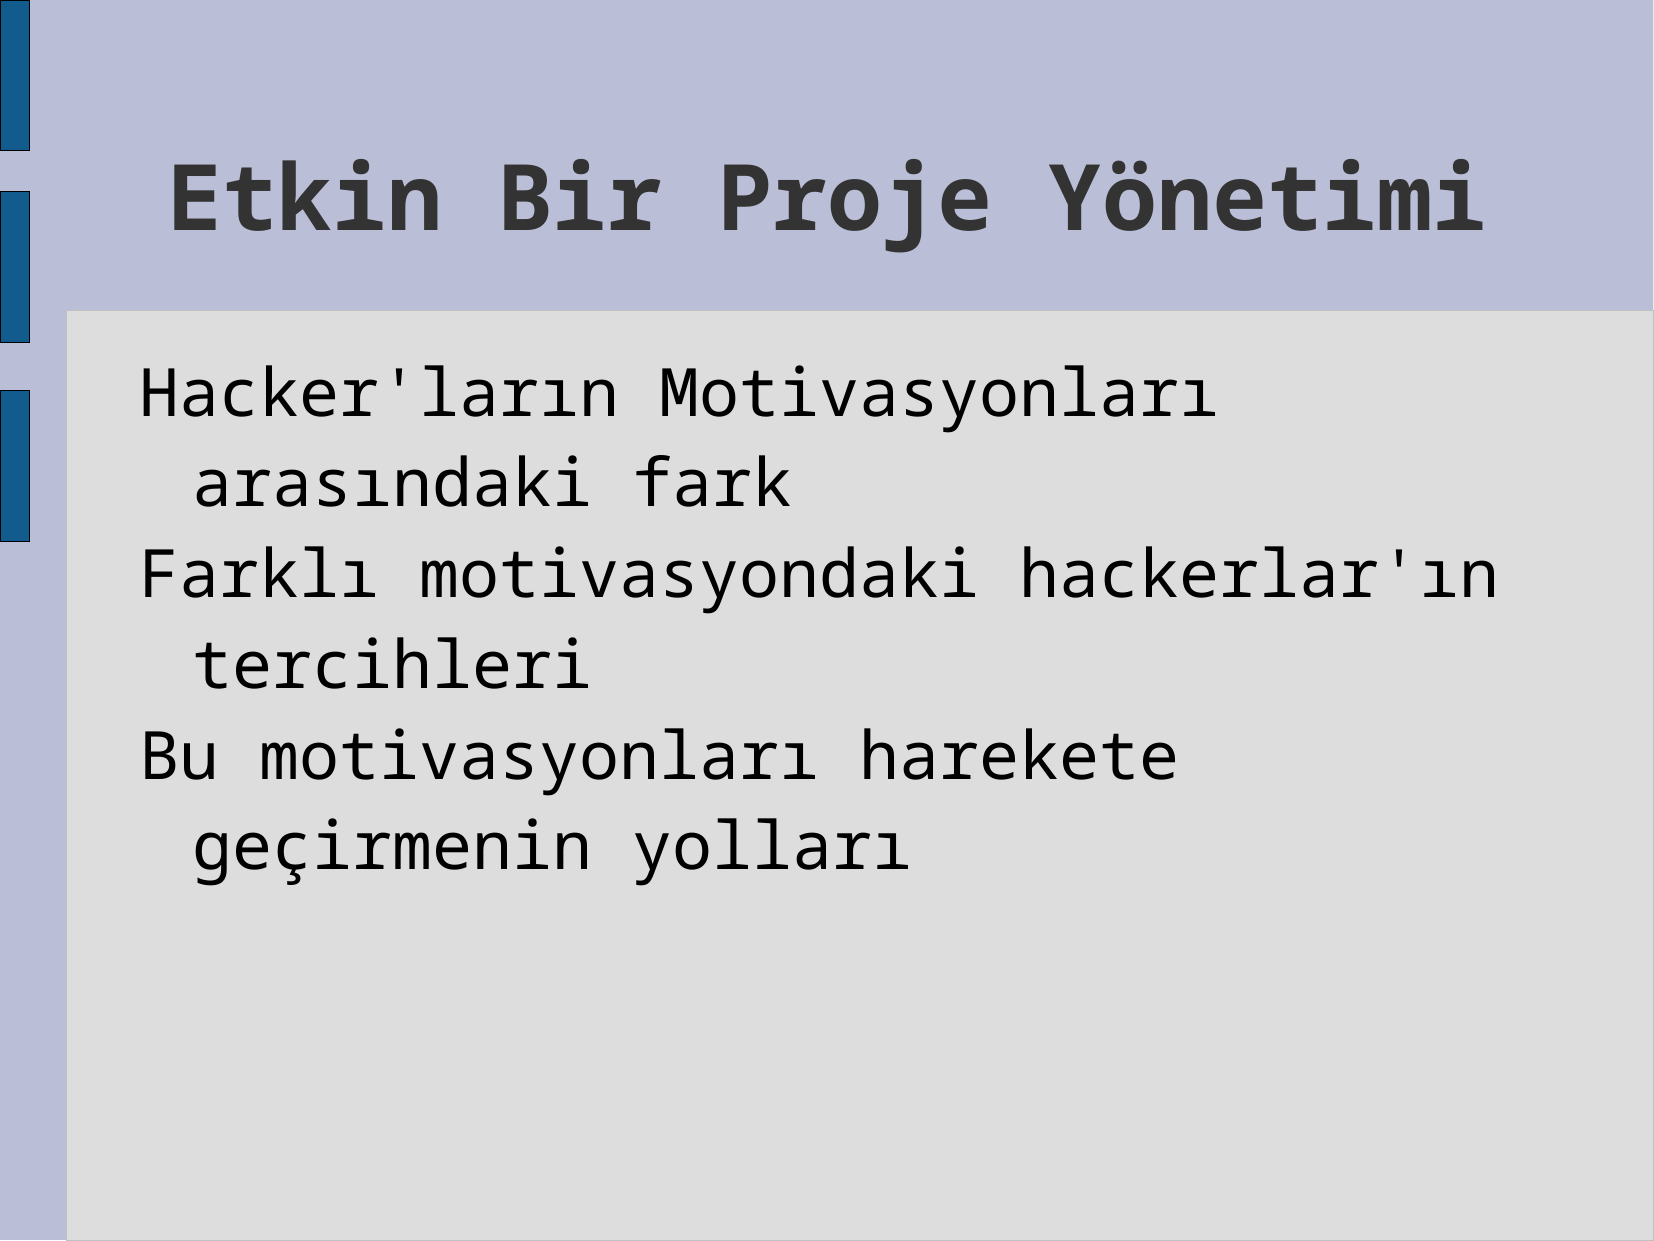

# Etkin Bir Proje Yönetimi
Hacker'ların Motivasyonları arasındaki fark
Farklı motivasyondaki hackerlar'ın tercihleri
Bu motivasyonları harekete geçirmenin yolları